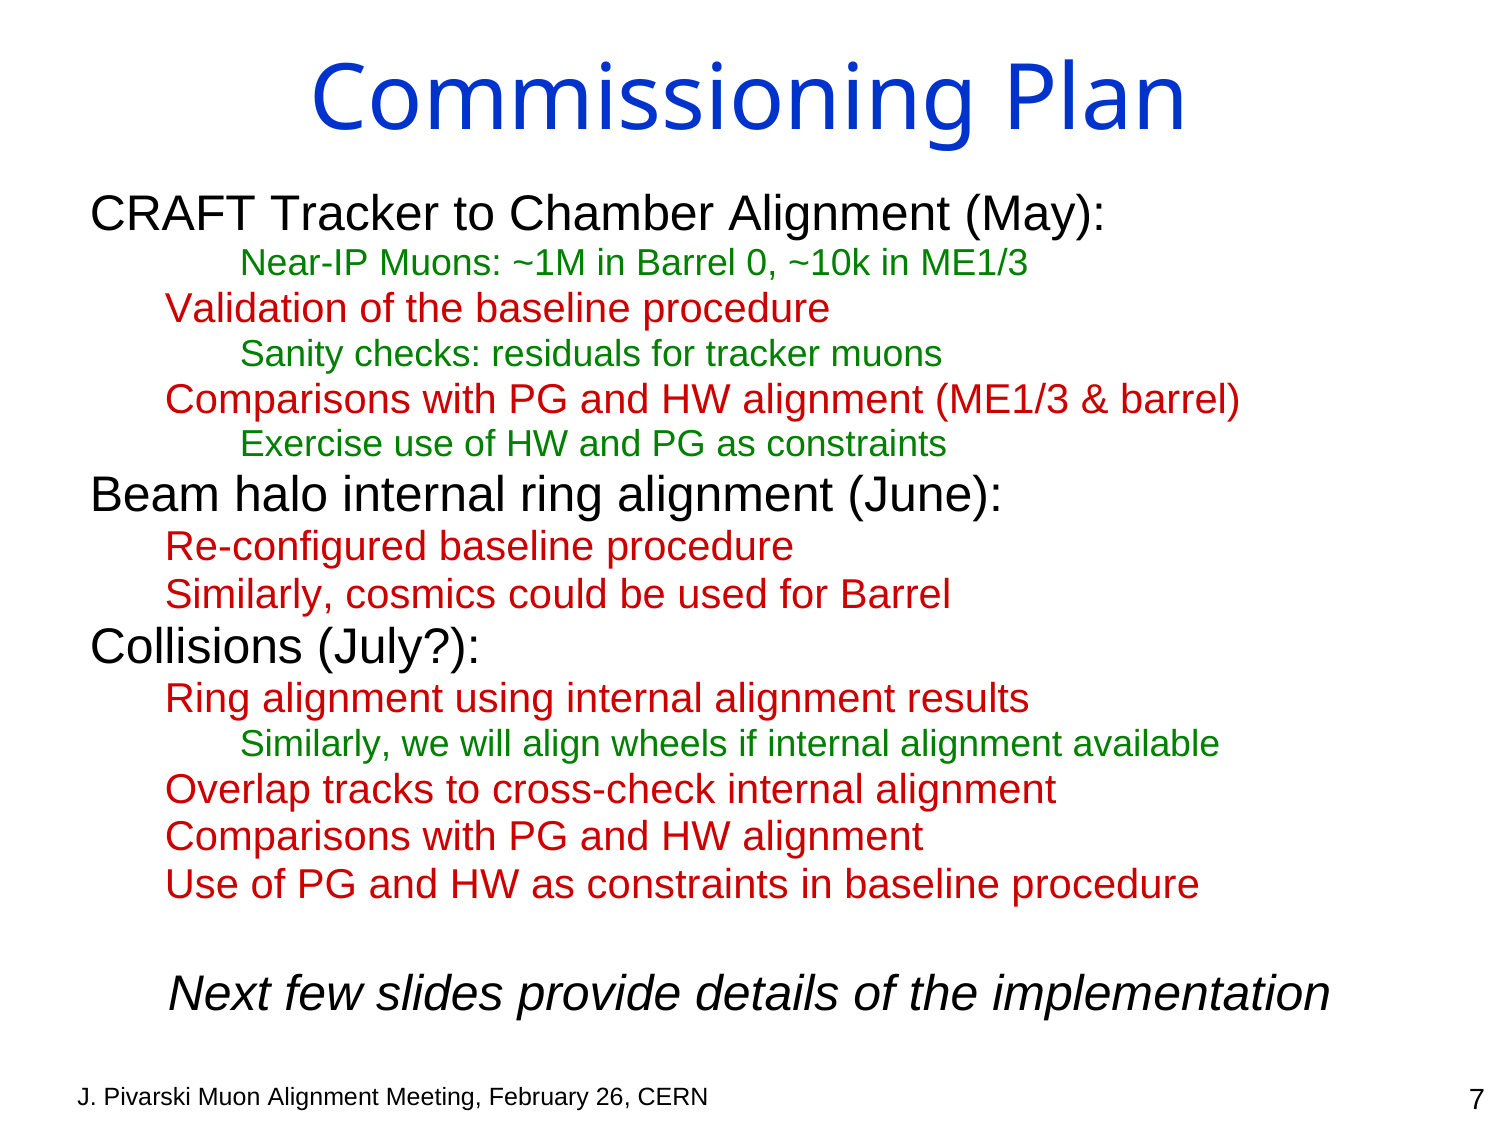

# Commissioning Plan
CRAFT Tracker to Chamber Alignment (May):
Near-IP Muons: ~1M in Barrel 0, ~10k in ME1/3
Validation of the baseline procedure
Sanity checks: residuals for tracker muons
Comparisons with PG and HW alignment (ME1/3 & barrel)
Exercise use of HW and PG as constraints
Beam halo internal ring alignment (June):
Re-configured baseline procedure
Similarly, cosmics could be used for Barrel
Collisions (July?):
Ring alignment using internal alignment results
Similarly, we will align wheels if internal alignment available
Overlap tracks to cross-check internal alignment
Comparisons with PG and HW alignment
Use of PG and HW as constraints in baseline procedure
Next few slides provide details of the implementation
7